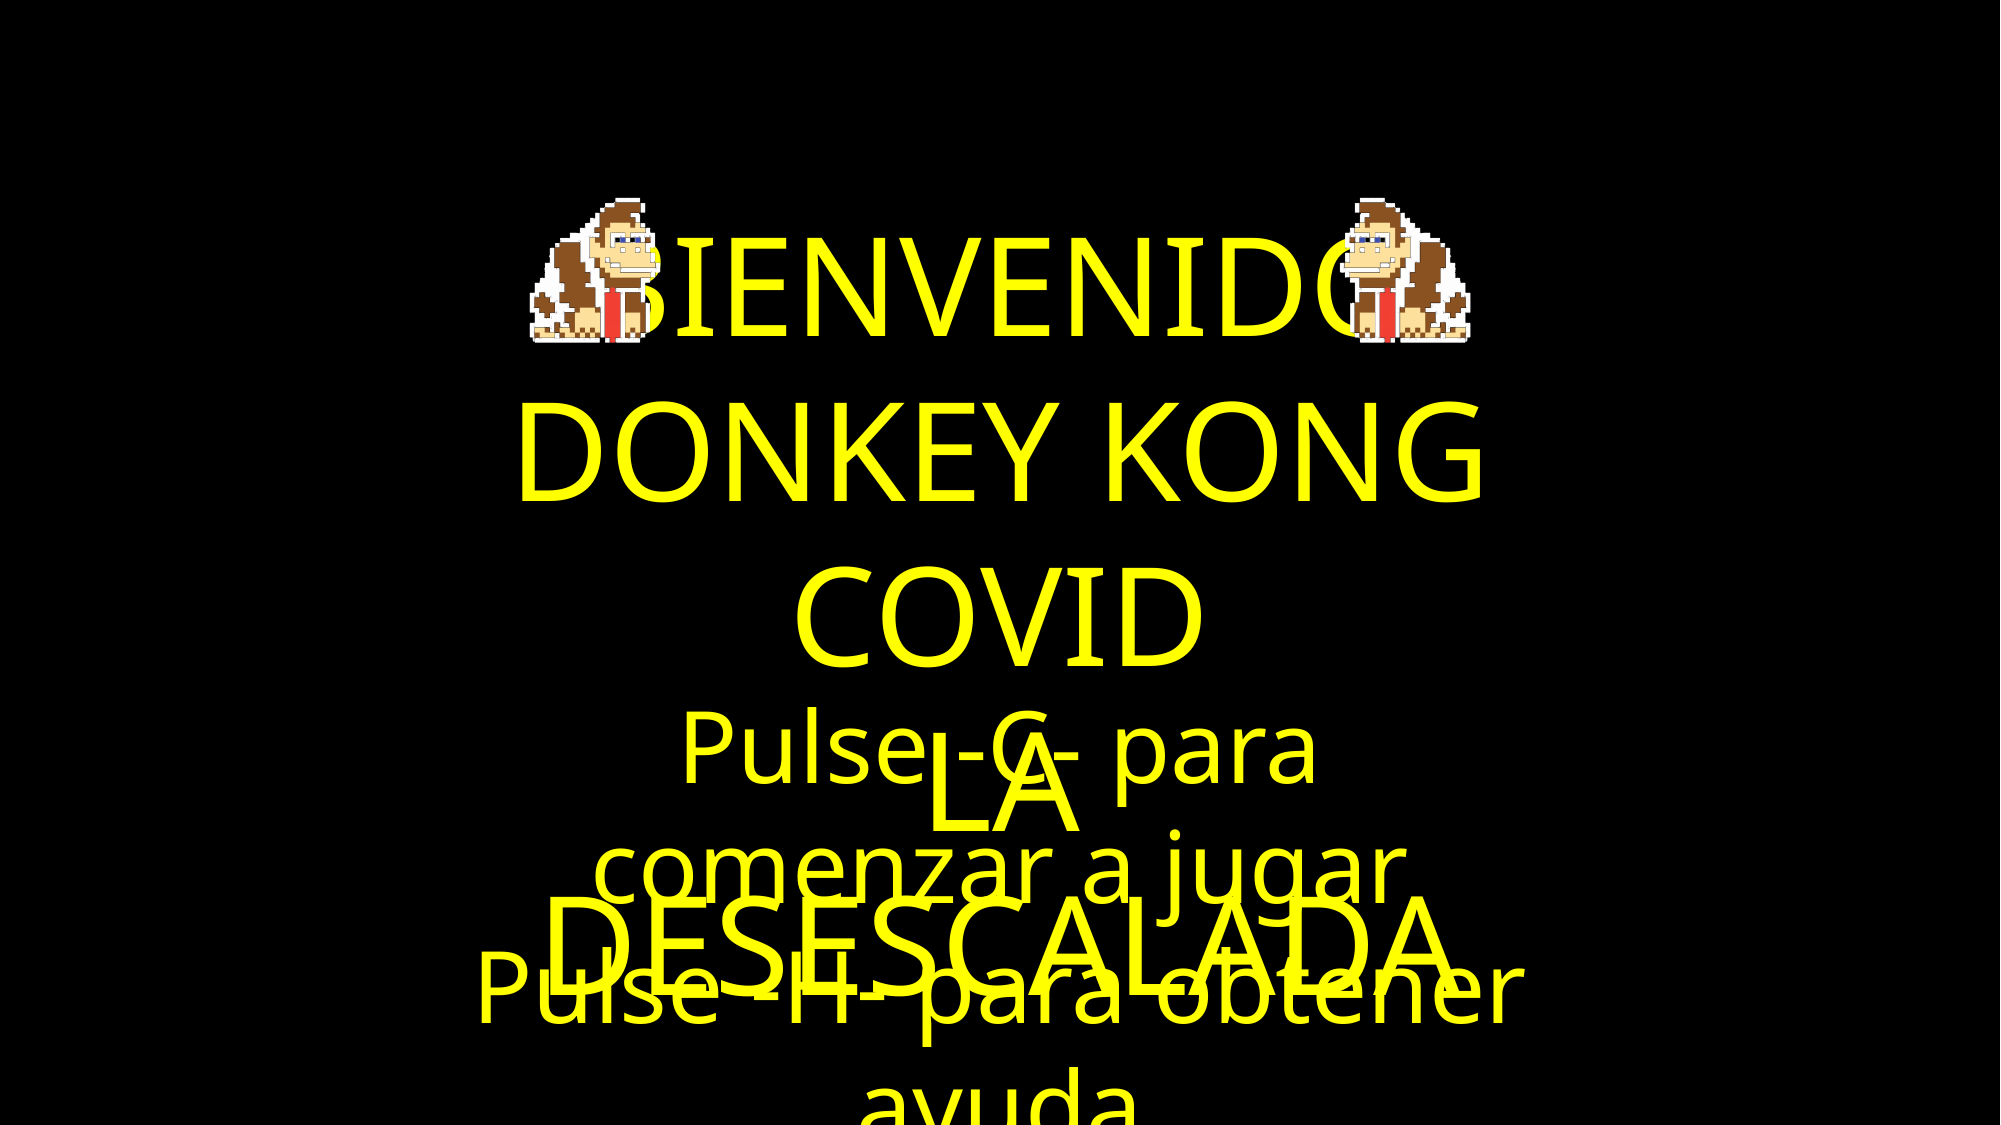

BIENVENIDO
DONKEY KONG COVID
LA DESESCALADA
Pulse -C- para comenzar a jugar
Pulse -H- para obtener ayuda